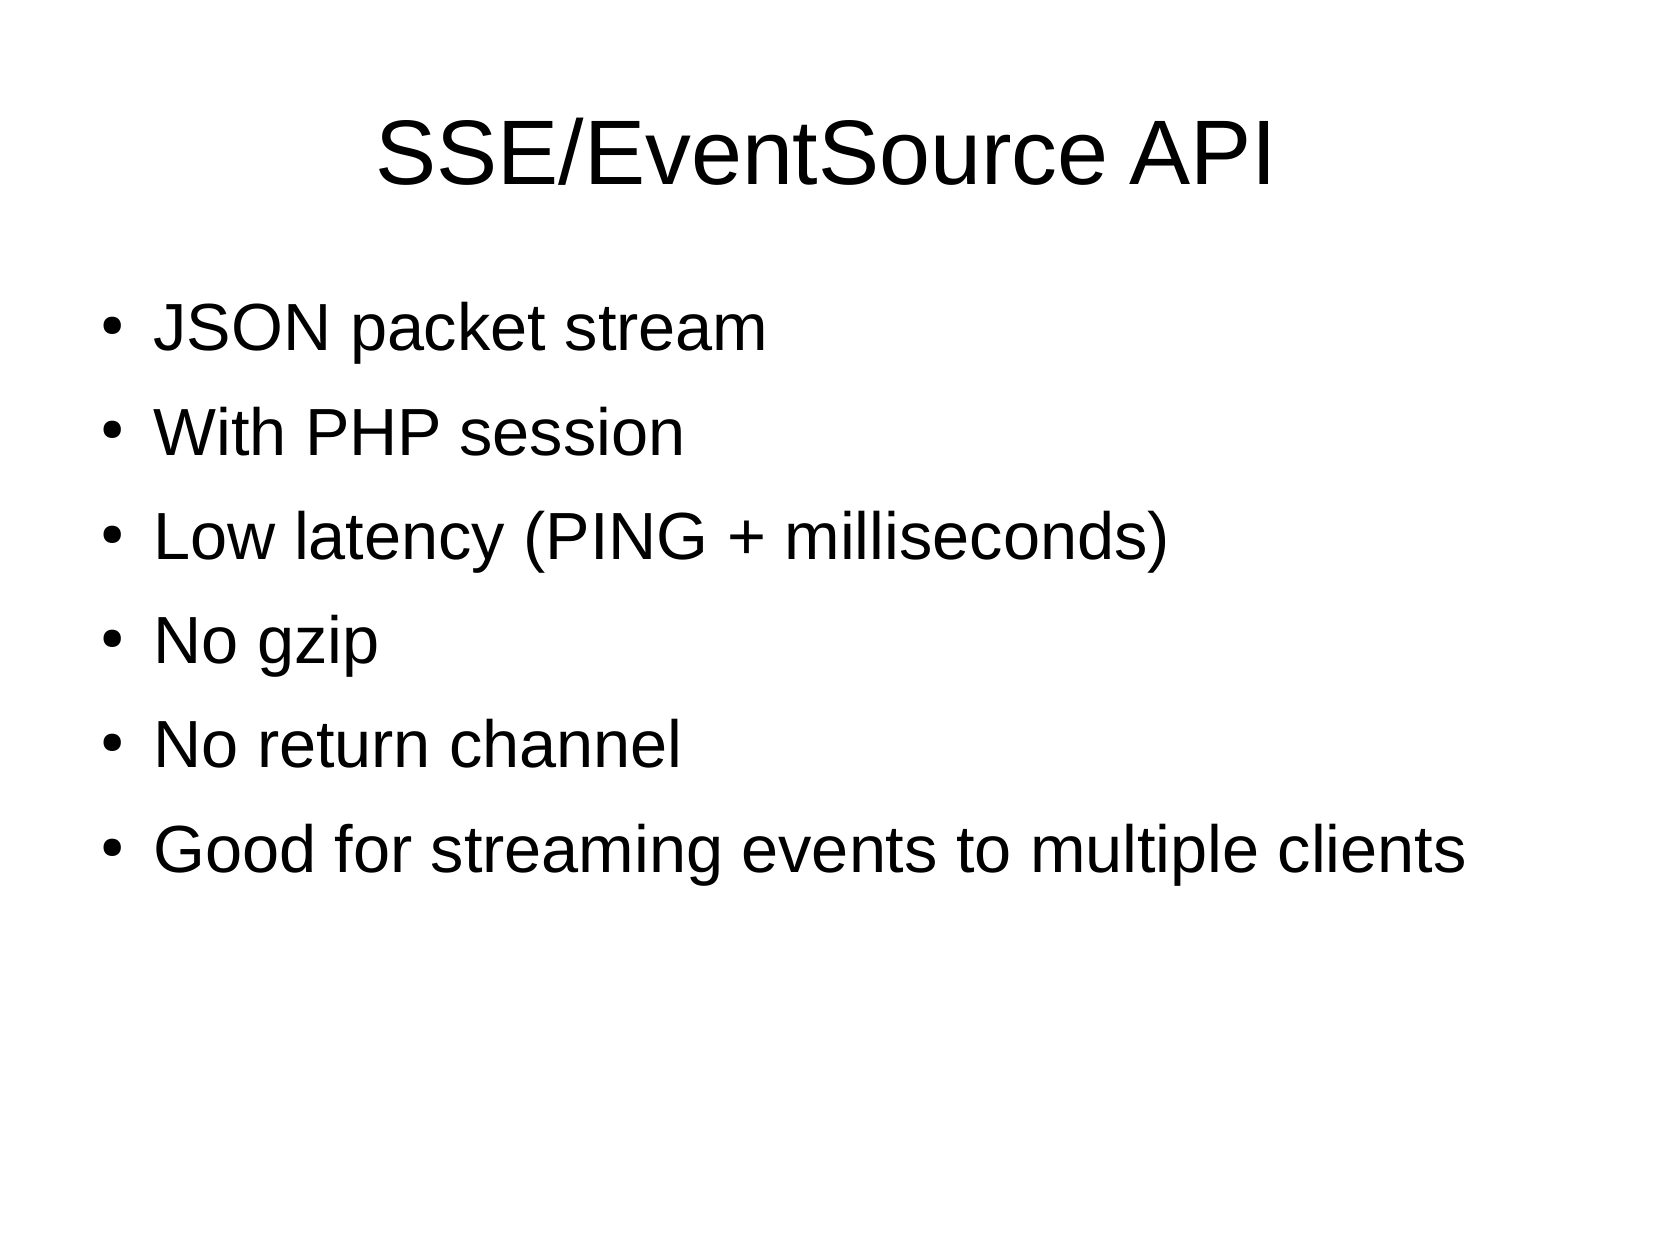

# SSE/EventSource API
JSON packet stream
With PHP session
Low latency (PING + milliseconds)
No gzip
No return channel
Good for streaming events to multiple clients